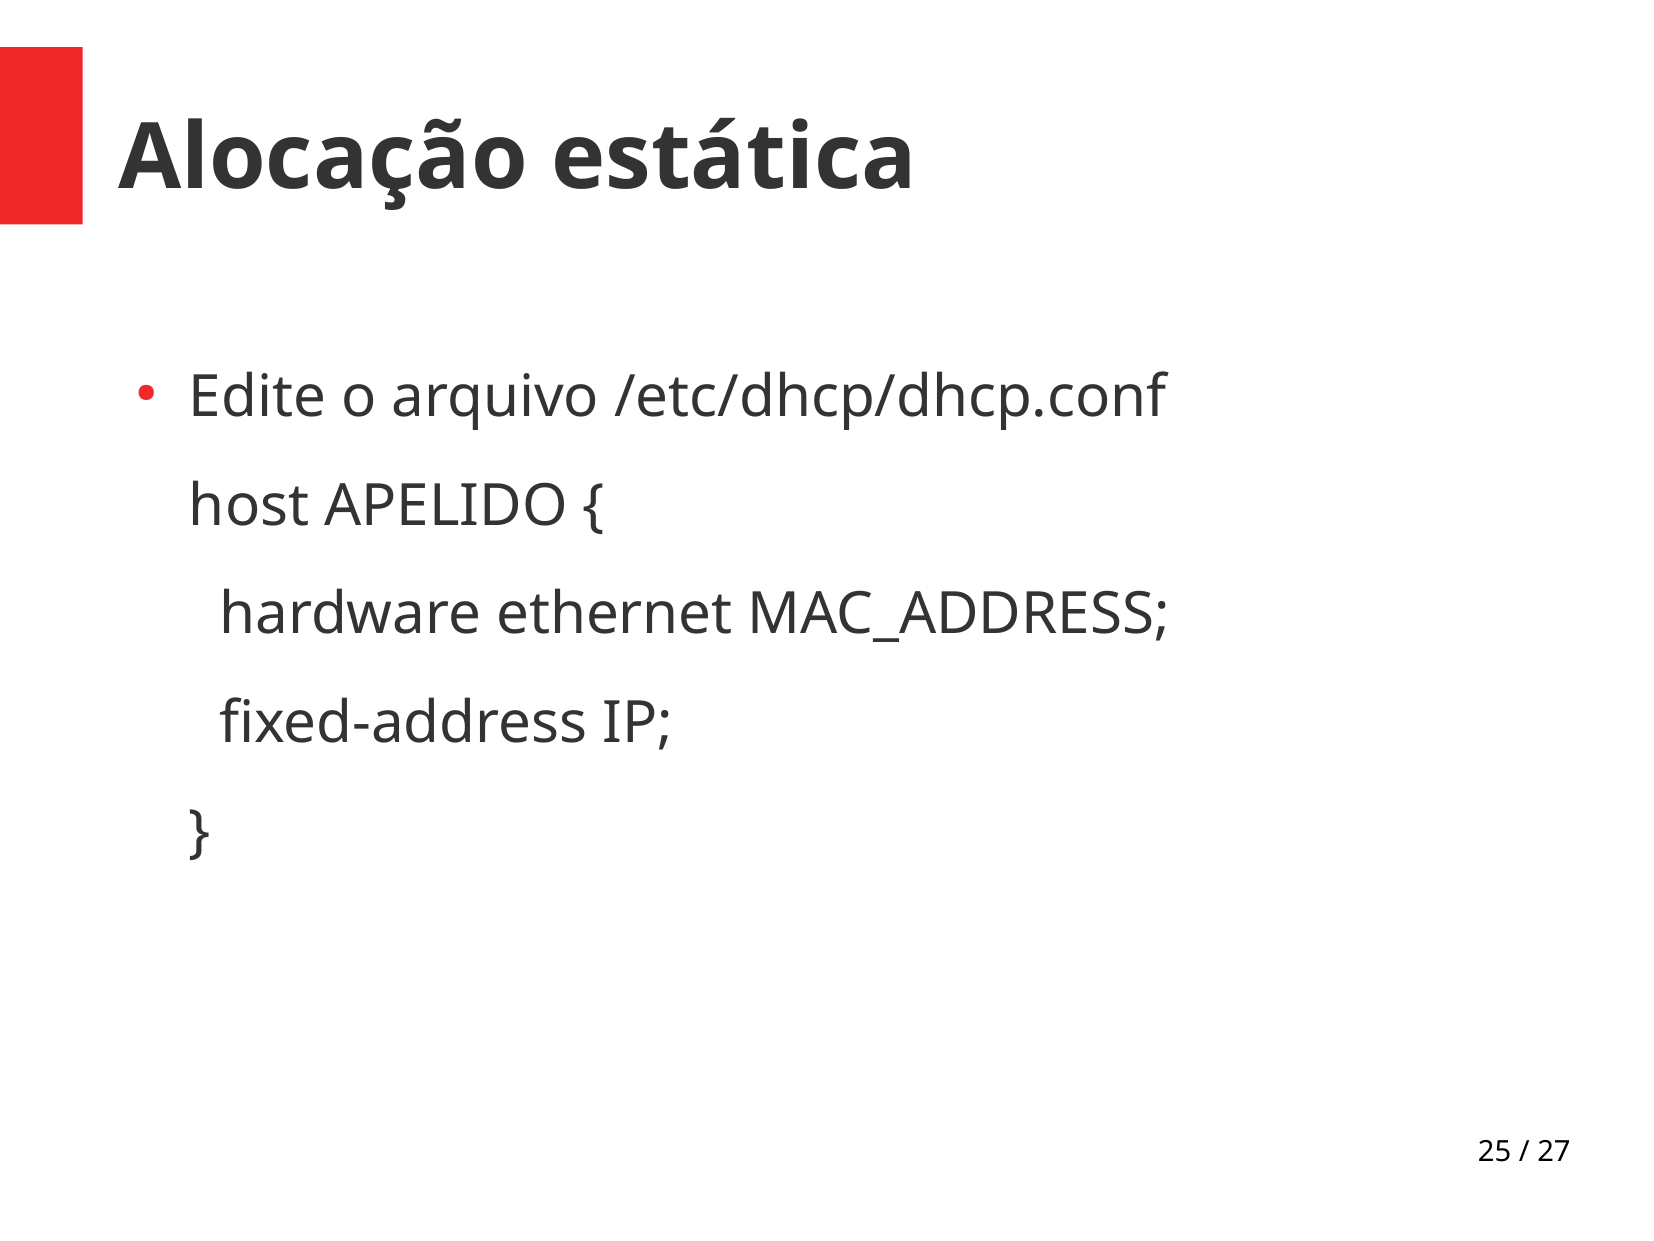

# Alocação estática
Edite o arquivo /etc/dhcp/dhcp.conf
host APELIDO {
 hardware ethernet MAC_ADDRESS;
 fixed-address IP;
}
25